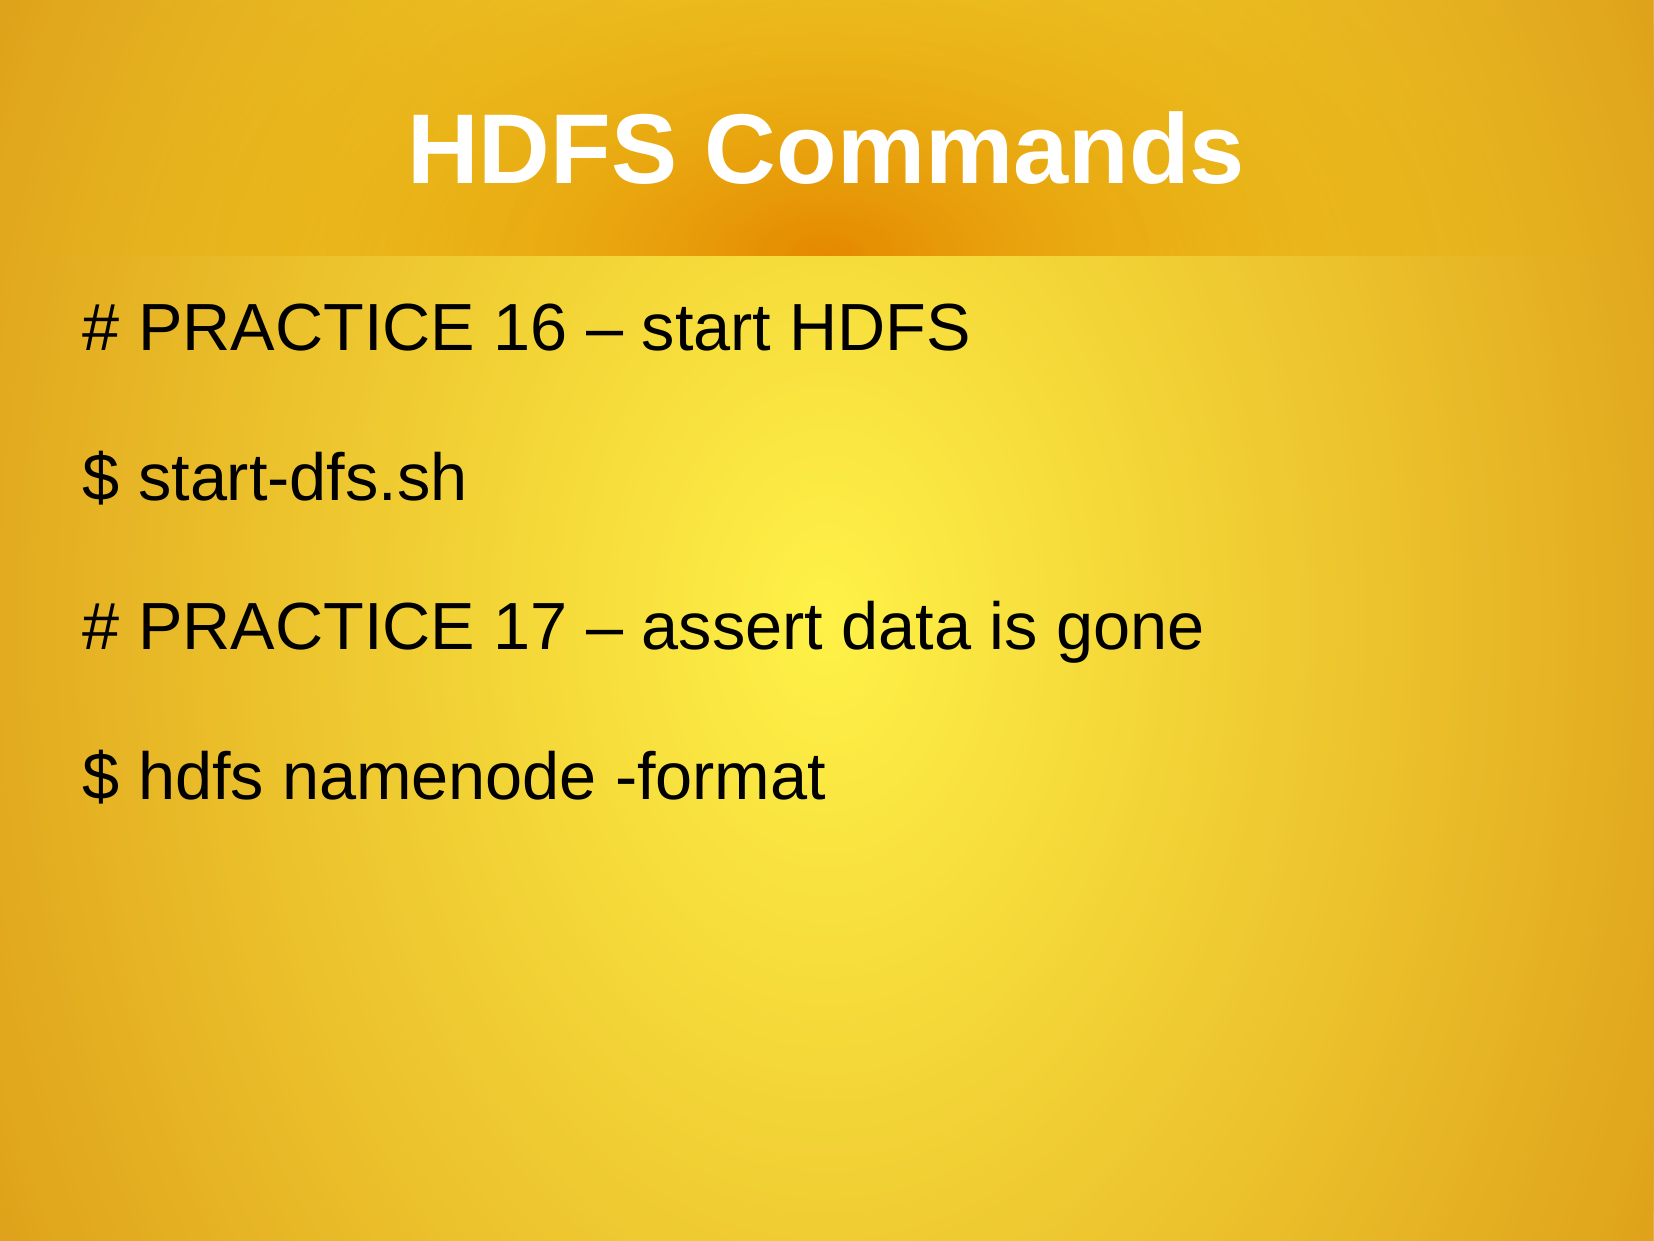

# HDFS Commands
# PRACTICE 16 – start HDFS
$ start-dfs.sh
# PRACTICE 17 – assert data is gone
$ hdfs namenode -format